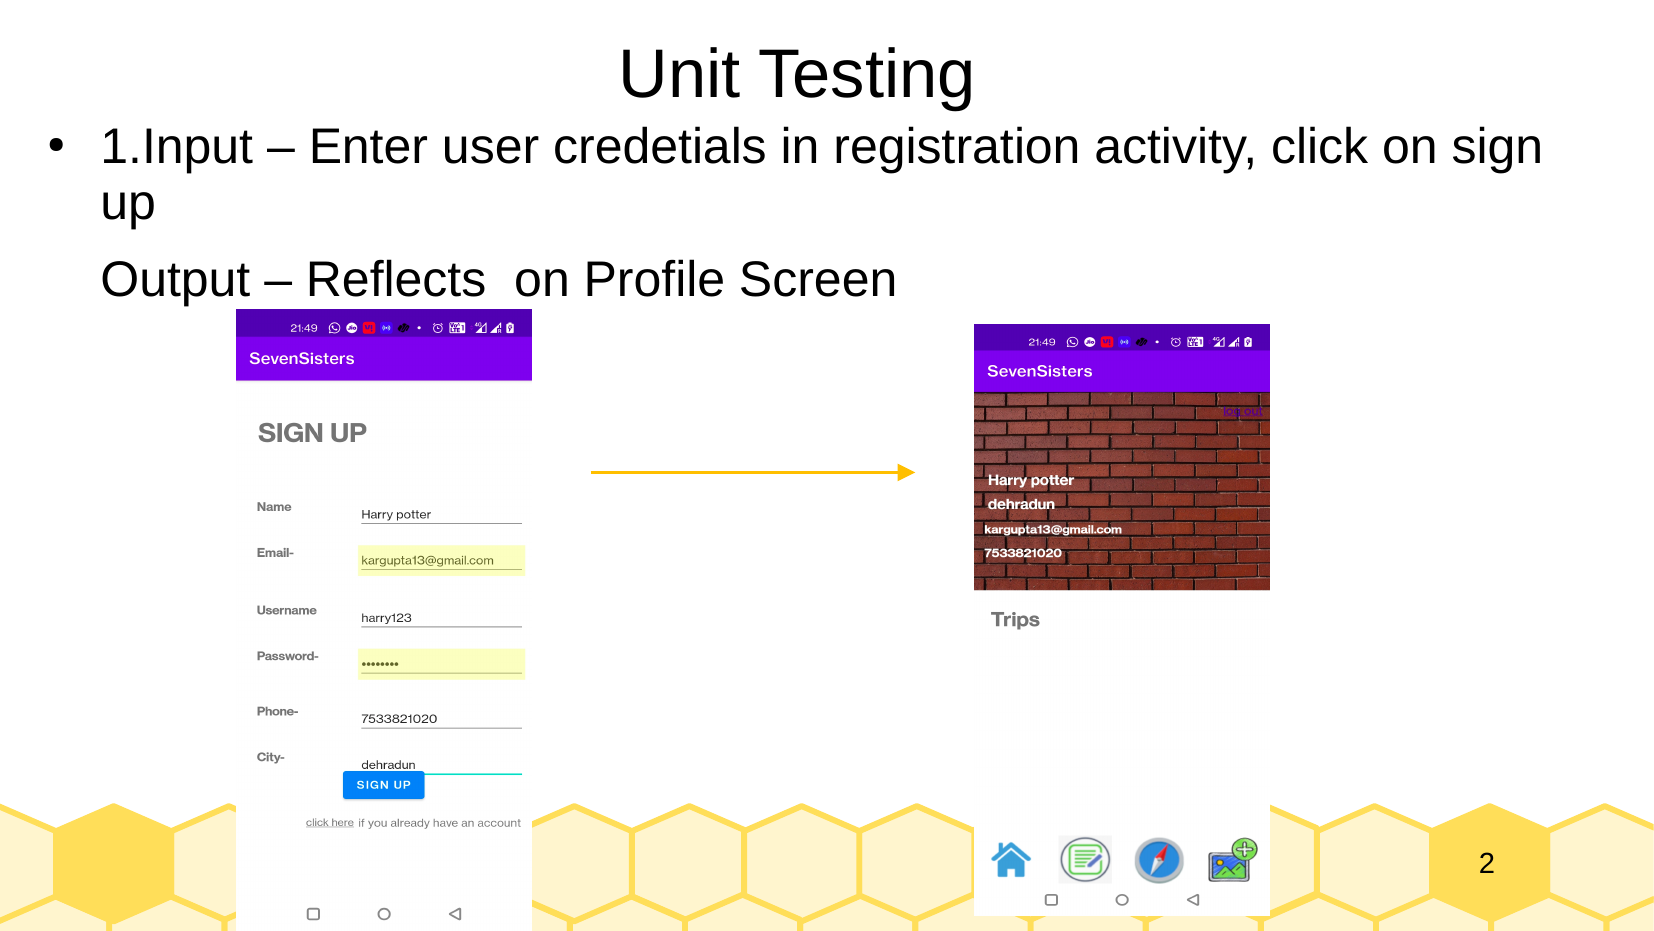

# Unit Testing
1.Input – Enter user credetials in registration activity, click on sign up
Output – Reflects on Profile Screen